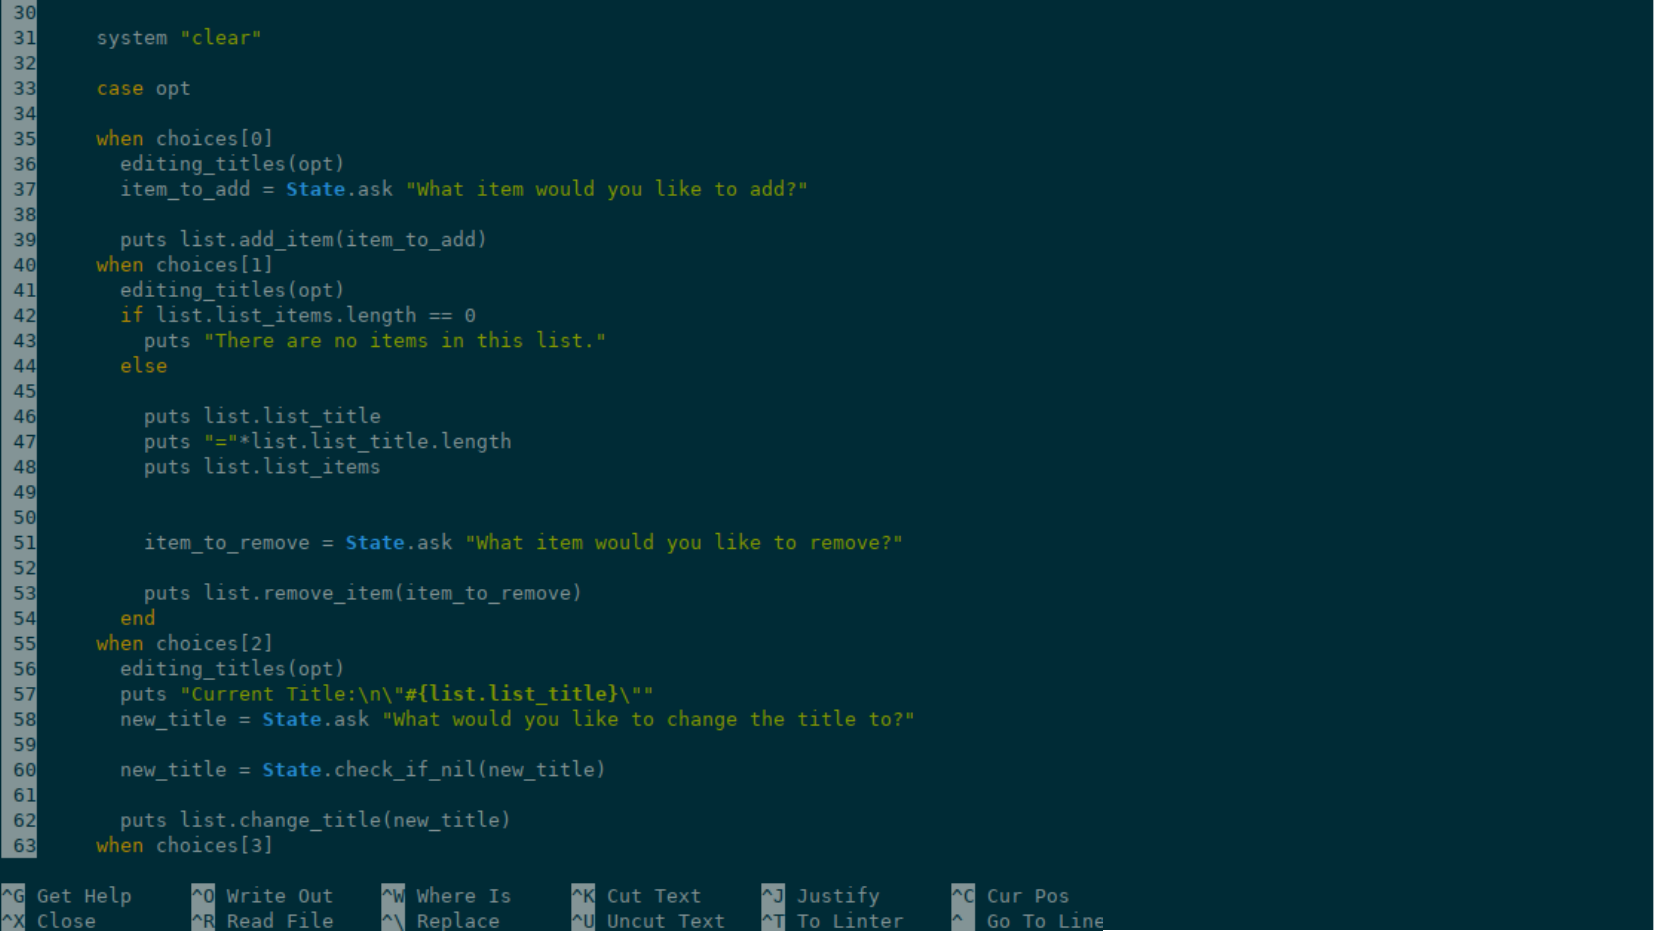

# $ Lister
--how --Interactive
Lister.rb
(The main file)